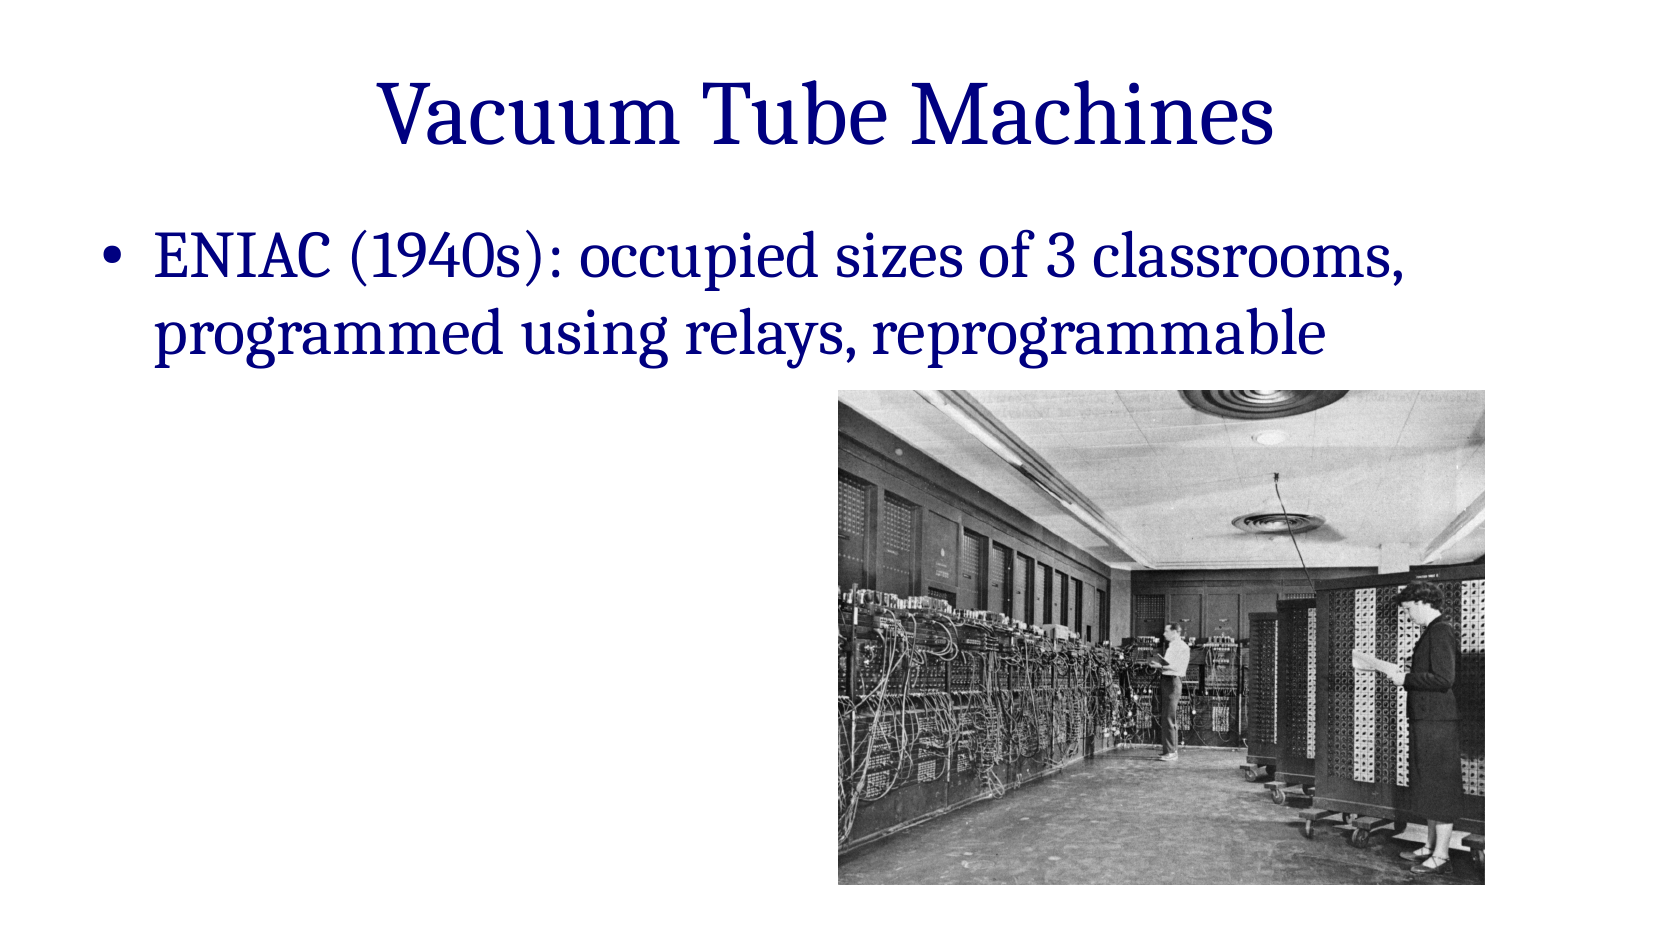

# Vacuum Tube Machines
ENIAC (1940s): occupied sizes of 3 classrooms, programmed using relays, reprogrammable